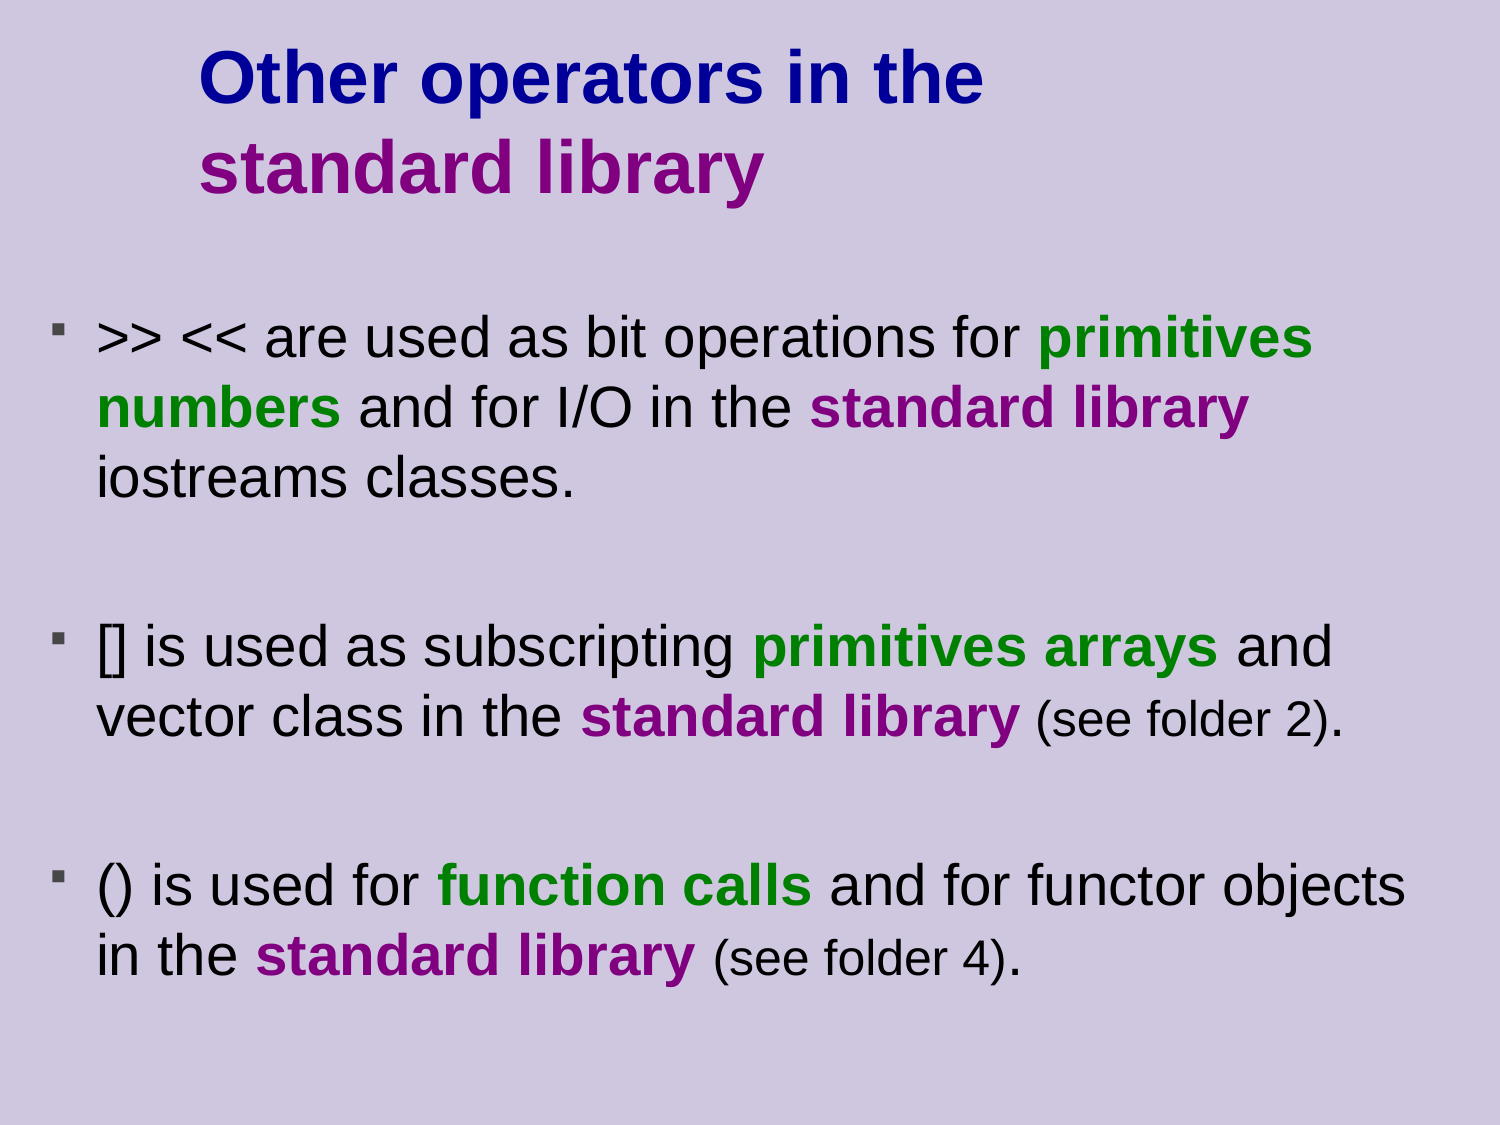

# Other operators in the standard library
>> << are used as bit operations for primitives numbers and for I/O in the standard library iostreams classes.
[] is used as subscripting primitives arrays and vector class in the standard library (see folder 2).
() is used for function calls and for functor objects in the standard library (see folder 4).